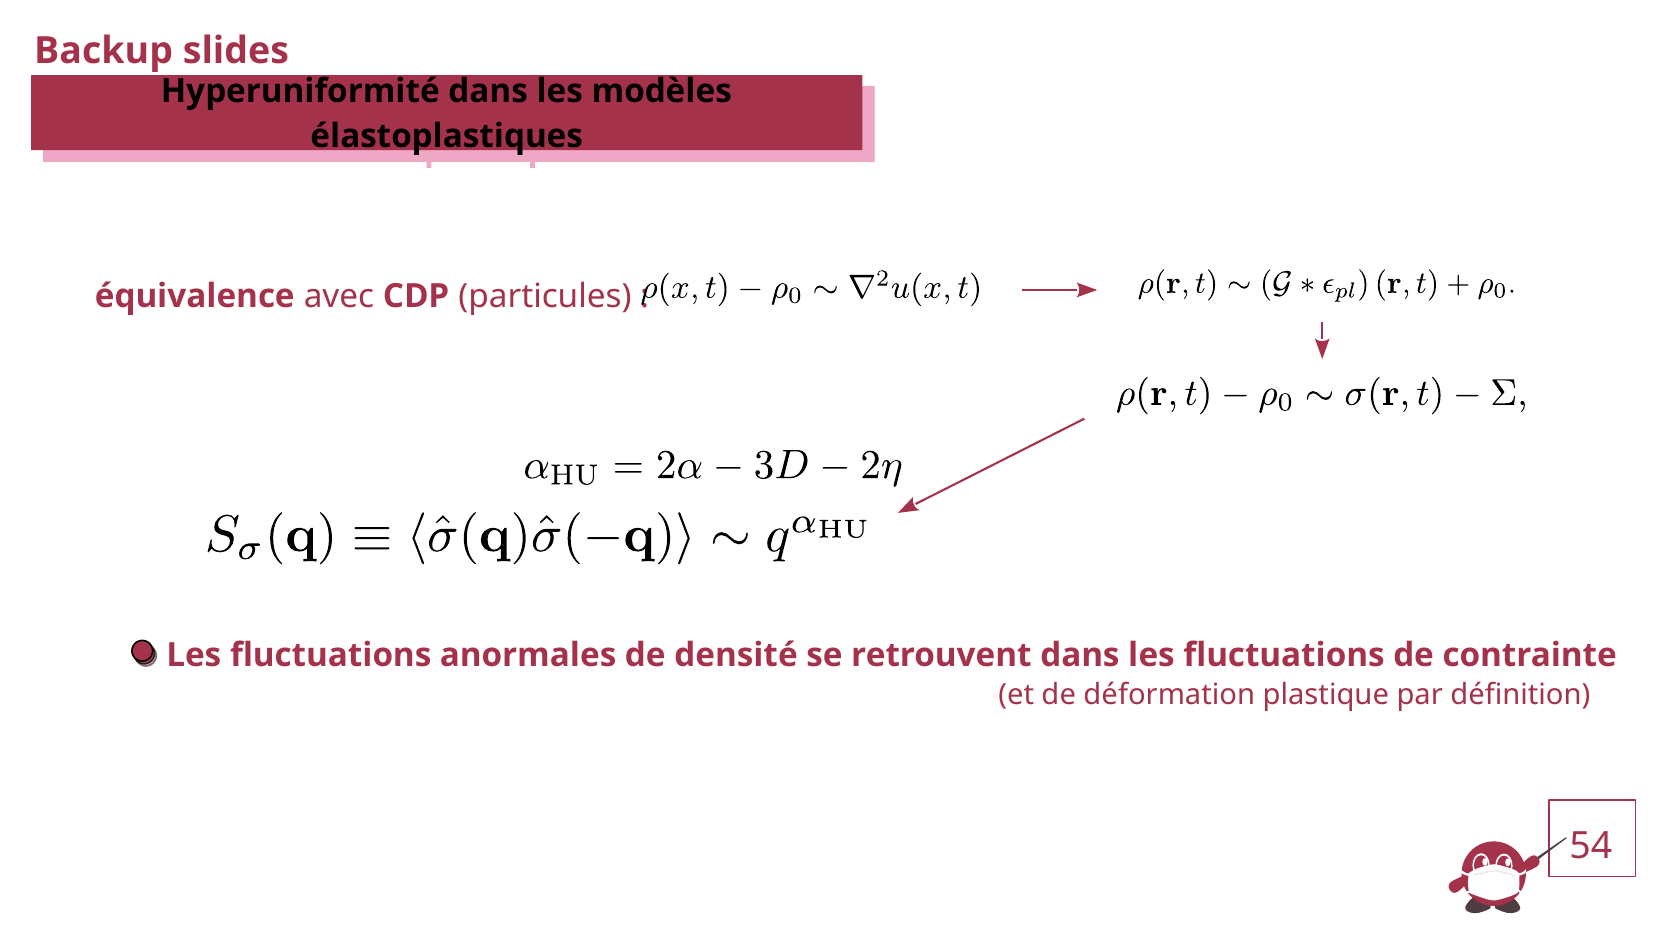

Backup slides
Hyperuniformité dans les modèles élastoplastiques
équivalence avec CDP (particules) :
Les fluctuations anormales de densité se retrouvent dans les fluctuations de contrainte
(et de déformation plastique par définition)